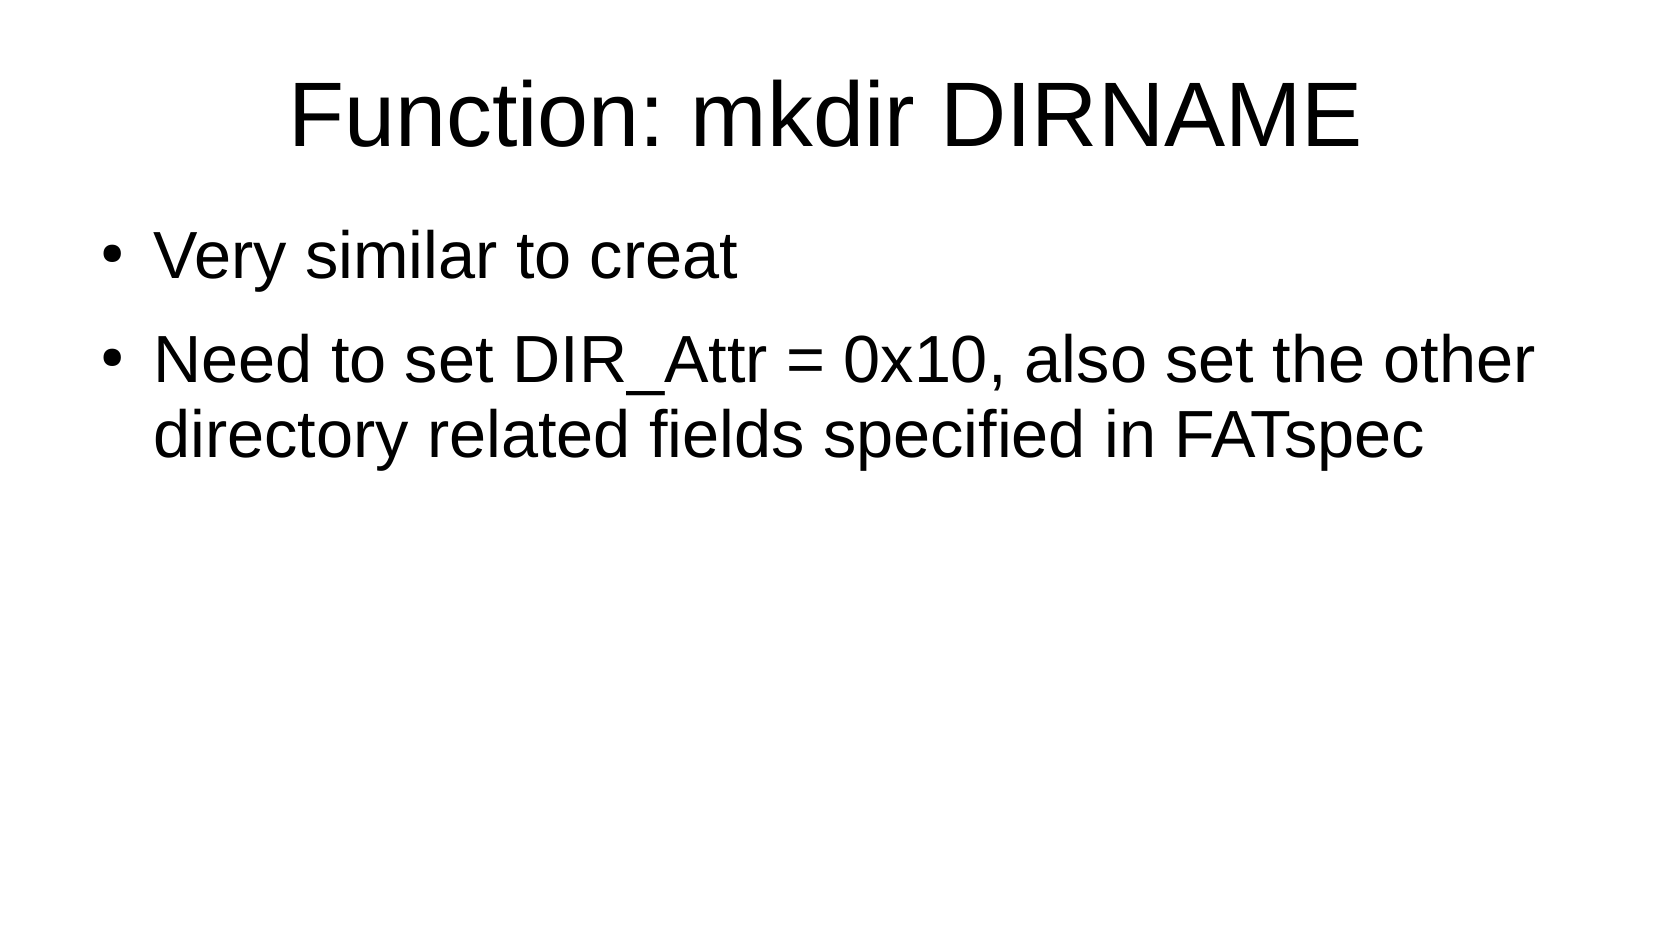

# Function: mkdir DIRNAME
Very similar to creat
Need to set DIR_Attr = 0x10, also set the other directory related fields specified in FATspec